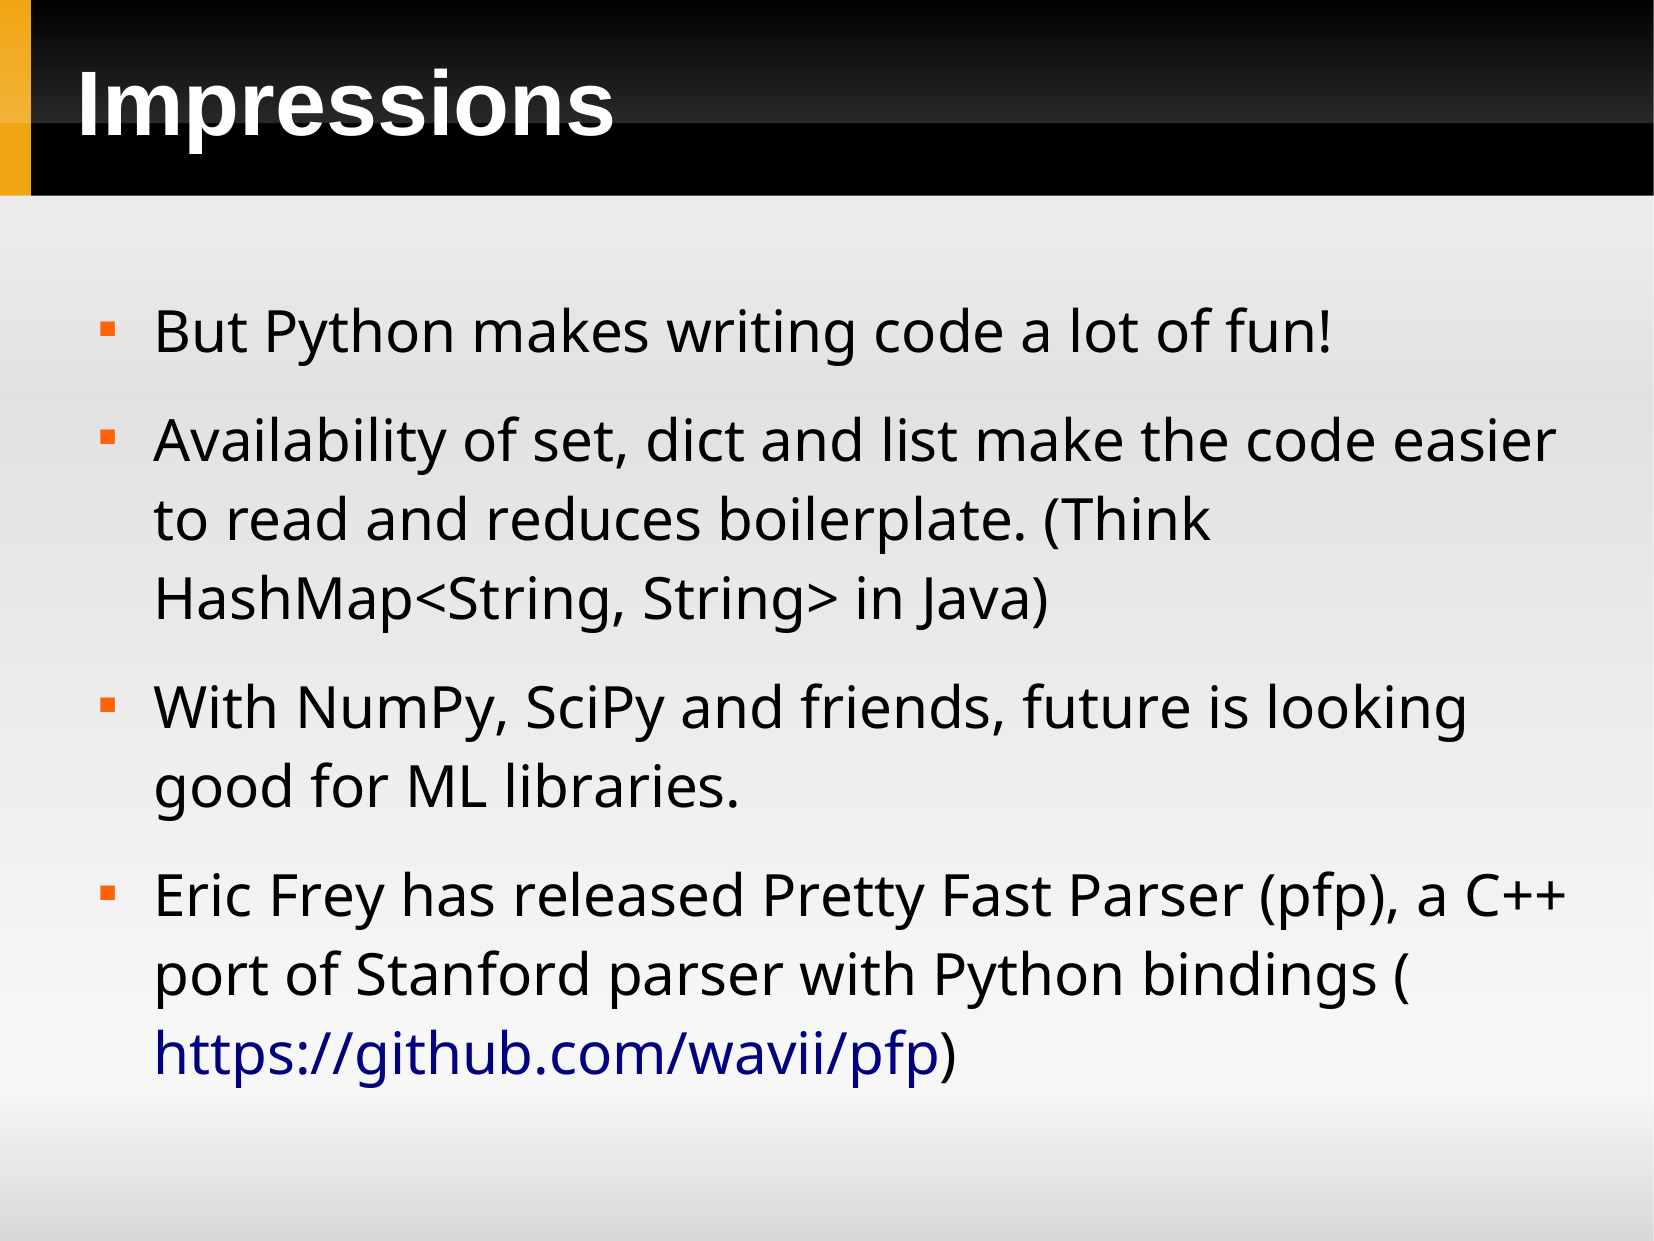

# Impressions
But Python makes writing code a lot of fun!
Availability of set, dict and list make the code easier to read and reduces boilerplate. (Think HashMap<String, String> in Java)
With NumPy, SciPy and friends, future is looking good for ML libraries.
Eric Frey has released Pretty Fast Parser (pfp), a C++ port of Stanford parser with Python bindings (https://github.com/wavii/pfp)